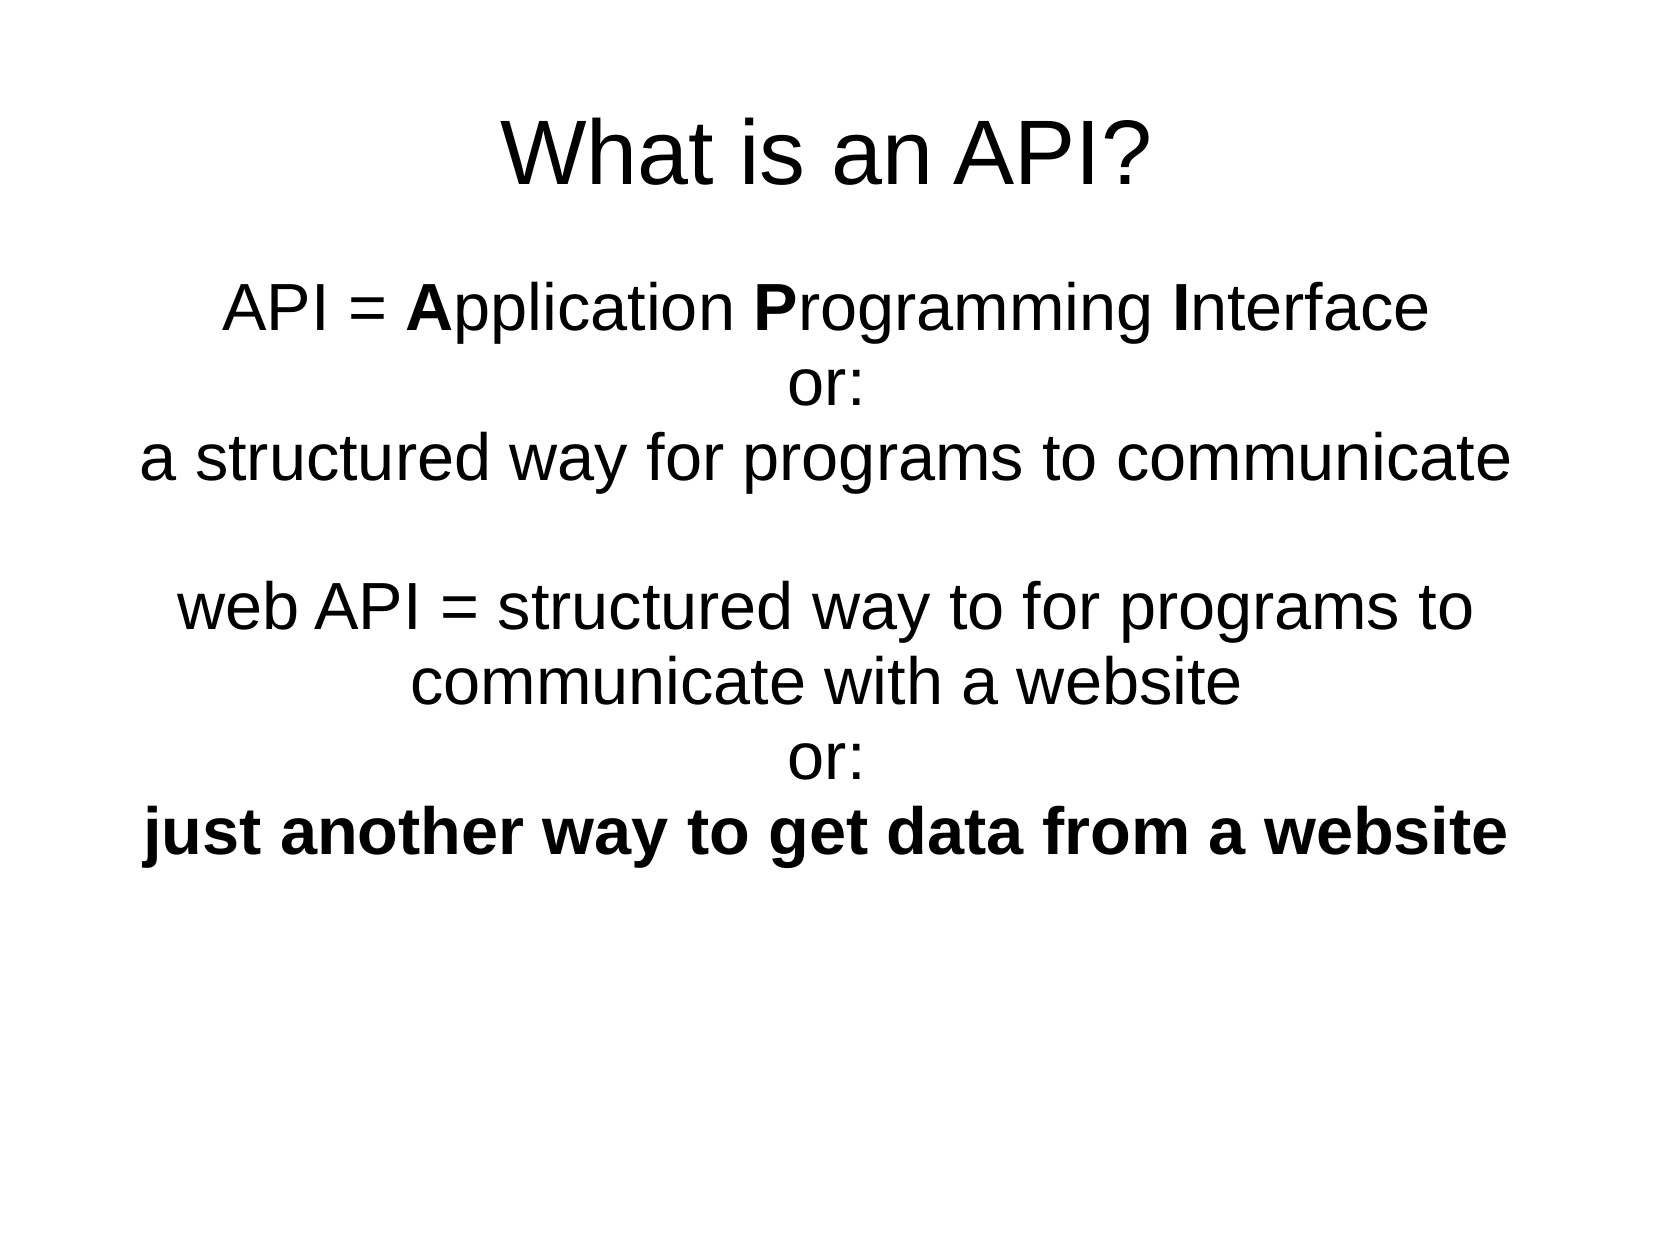

What is an API?
# API = Application Programming Interface
or:
a structured way for programs to communicate
web API = structured way to for programs to communicate with a website
or:
just another way to get data from a website